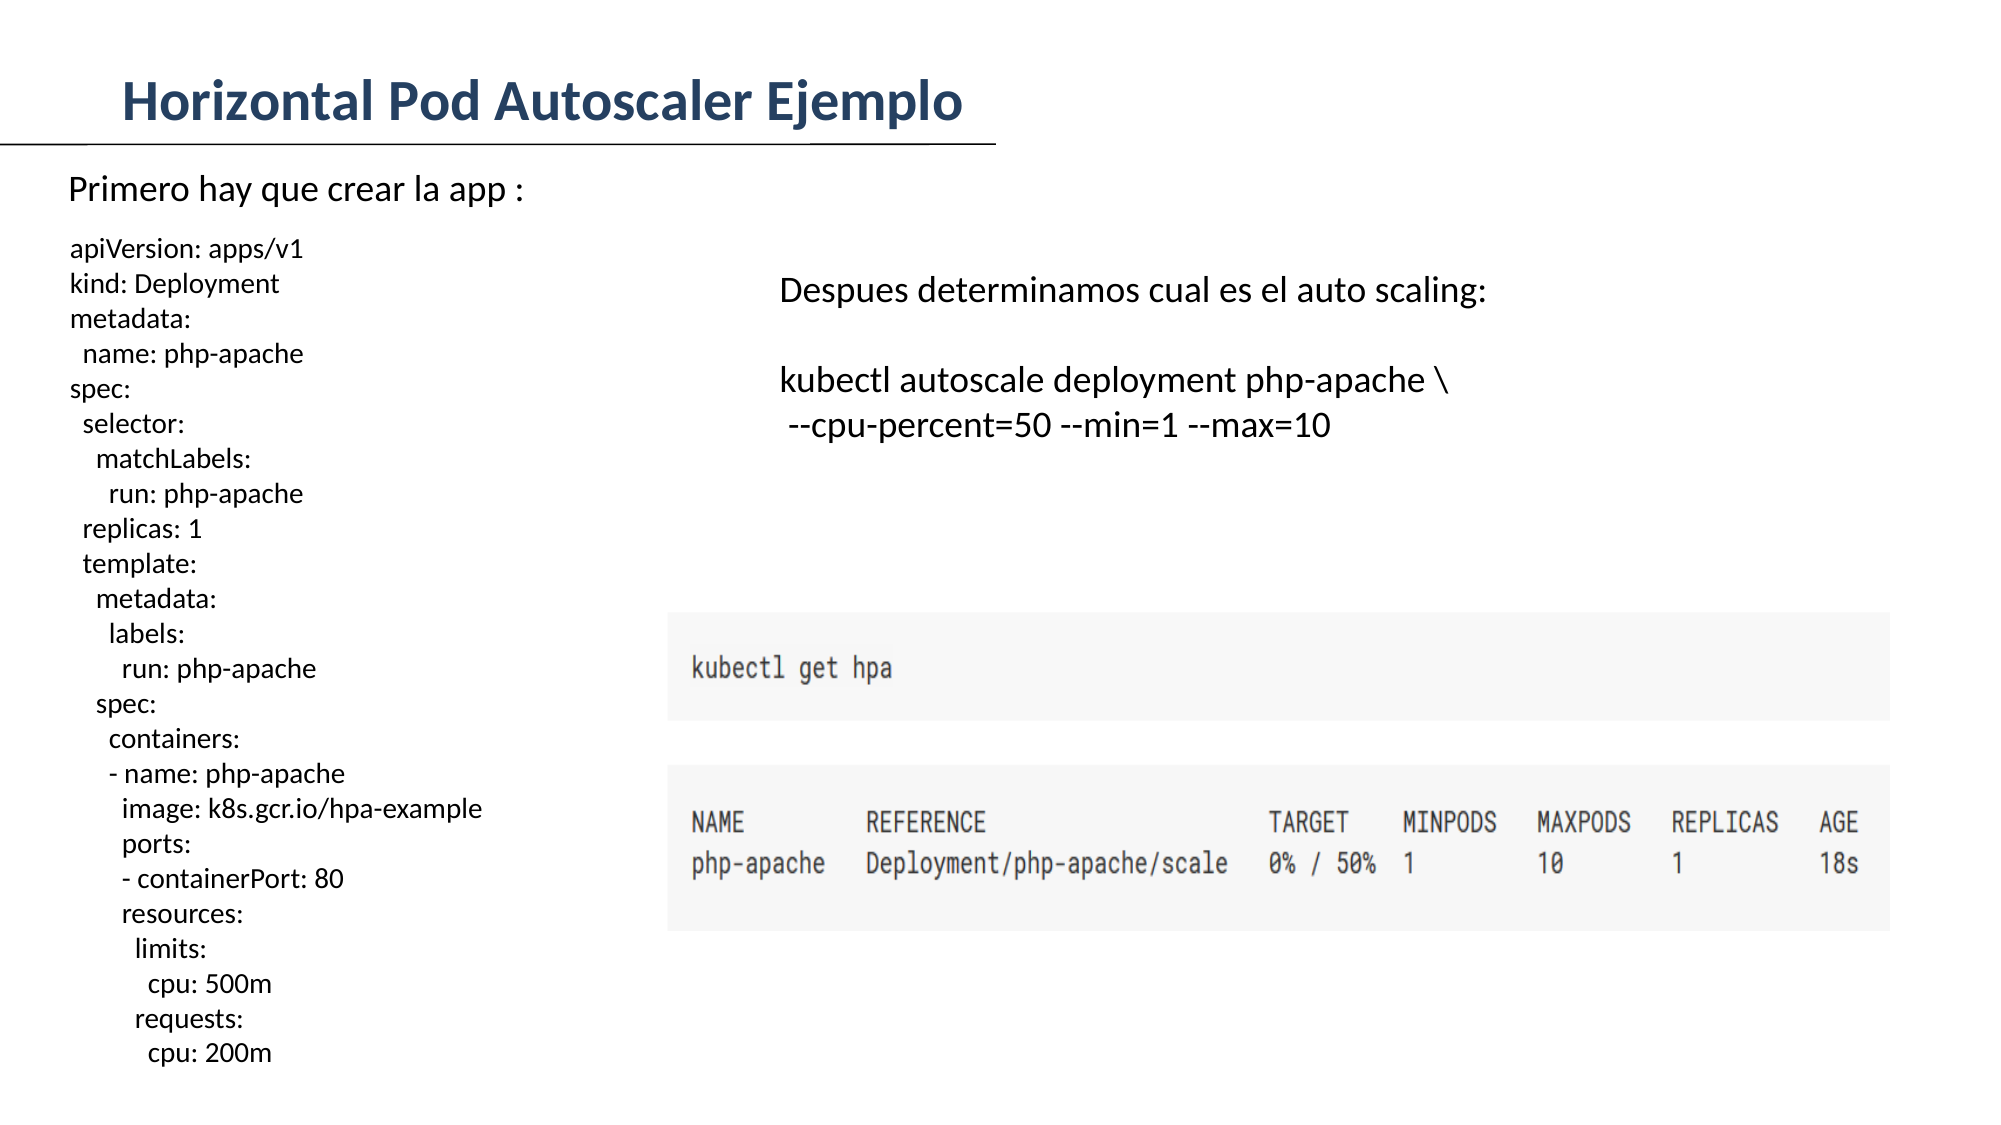

Horizontal Pod Autoscaler Ejemplo
Primero hay que crear la app :
apiVersion: apps/v1
kind: Deployment
metadata:
 name: php-apache
spec:
 selector:
 matchLabels:
 run: php-apache
 replicas: 1
 template:
 metadata:
 labels:
 run: php-apache
 spec:
 containers:
 - name: php-apache
 image: k8s.gcr.io/hpa-example
 ports:
 - containerPort: 80
 resources:
 limits:
 cpu: 500m
 requests:
 cpu: 200m
Despues determinamos cual es el auto scaling:
kubectl autoscale deployment php-apache \
 --cpu-percent=50 --min=1 --max=10